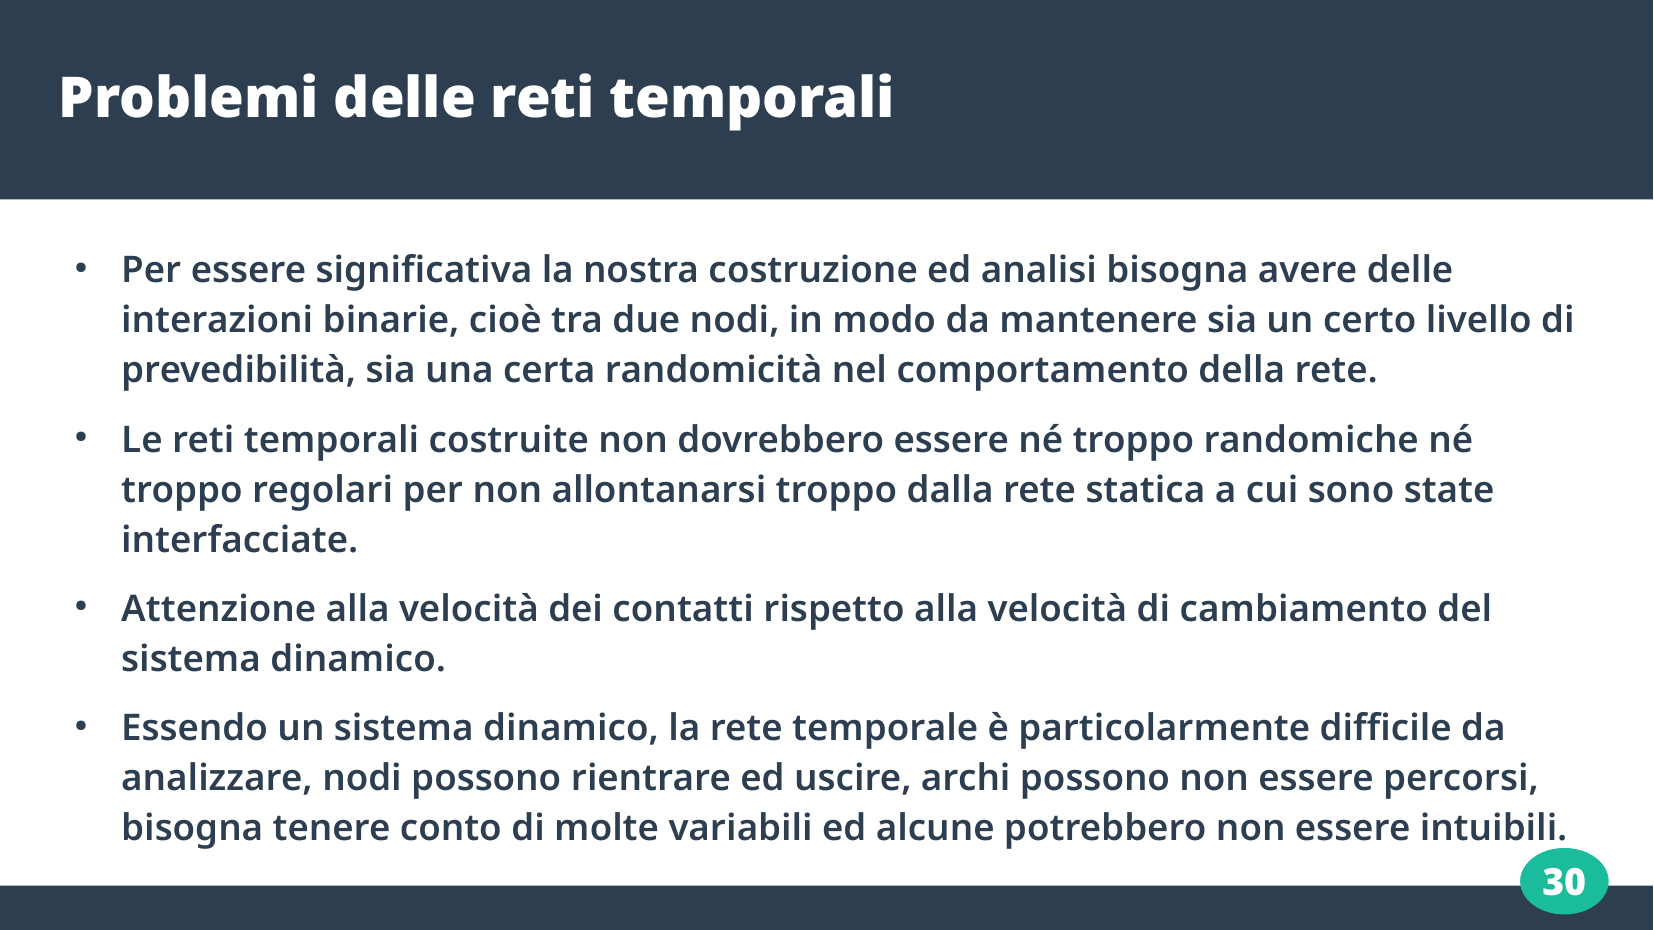

# Problemi delle reti temporali
Per essere significativa la nostra costruzione ed analisi bisogna avere delle interazioni binarie, cioè tra due nodi, in modo da mantenere sia un certo livello di prevedibilità, sia una certa randomicità nel comportamento della rete.
Le reti temporali costruite non dovrebbero essere né troppo randomiche né troppo regolari per non allontanarsi troppo dalla rete statica a cui sono state interfacciate.
Attenzione alla velocità dei contatti rispetto alla velocità di cambiamento del sistema dinamico.
Essendo un sistema dinamico, la rete temporale è particolarmente difficile da analizzare, nodi possono rientrare ed uscire, archi possono non essere percorsi, bisogna tenere conto di molte variabili ed alcune potrebbero non essere intuibili.
30